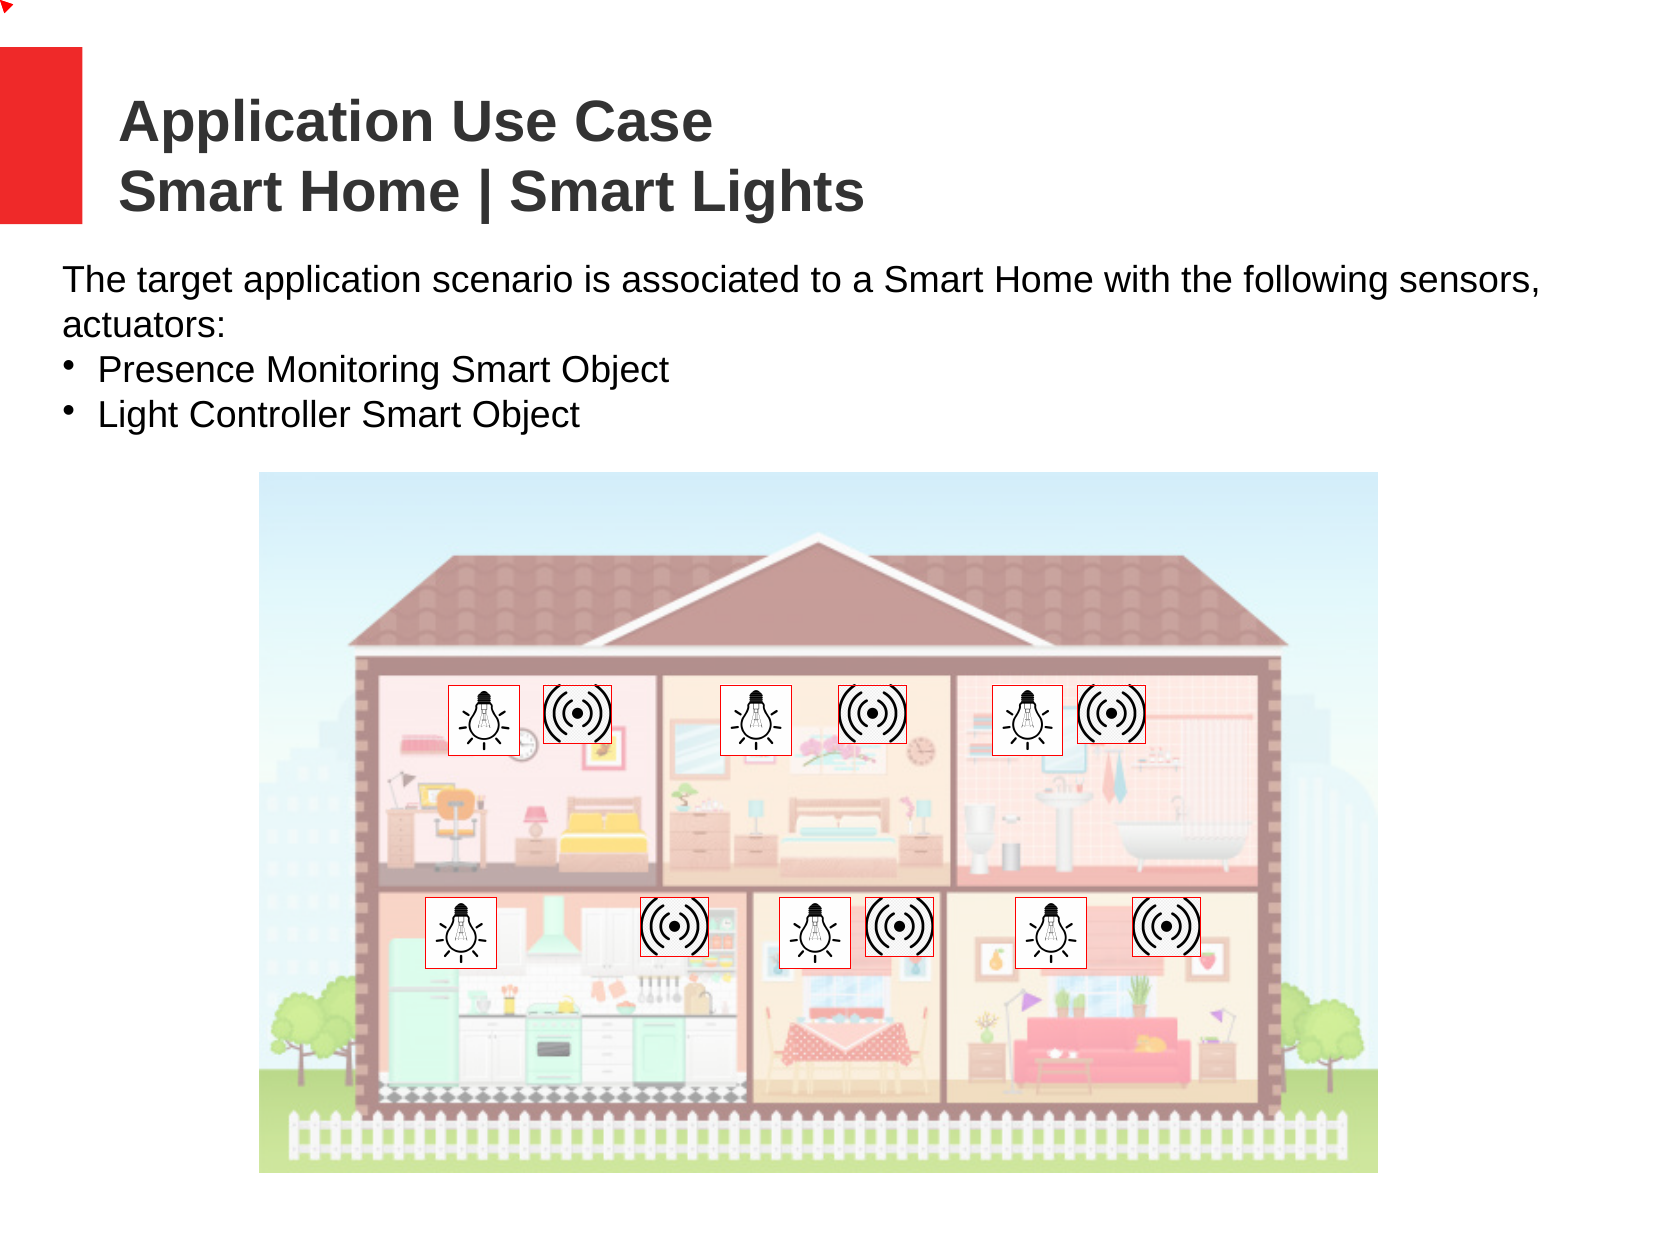

Application Use Case
Smart Home | Smart Lights
The target application scenario is associated to a Smart Home with the following sensors, actuators:
Presence Monitoring Smart Object
Light Controller Smart Object